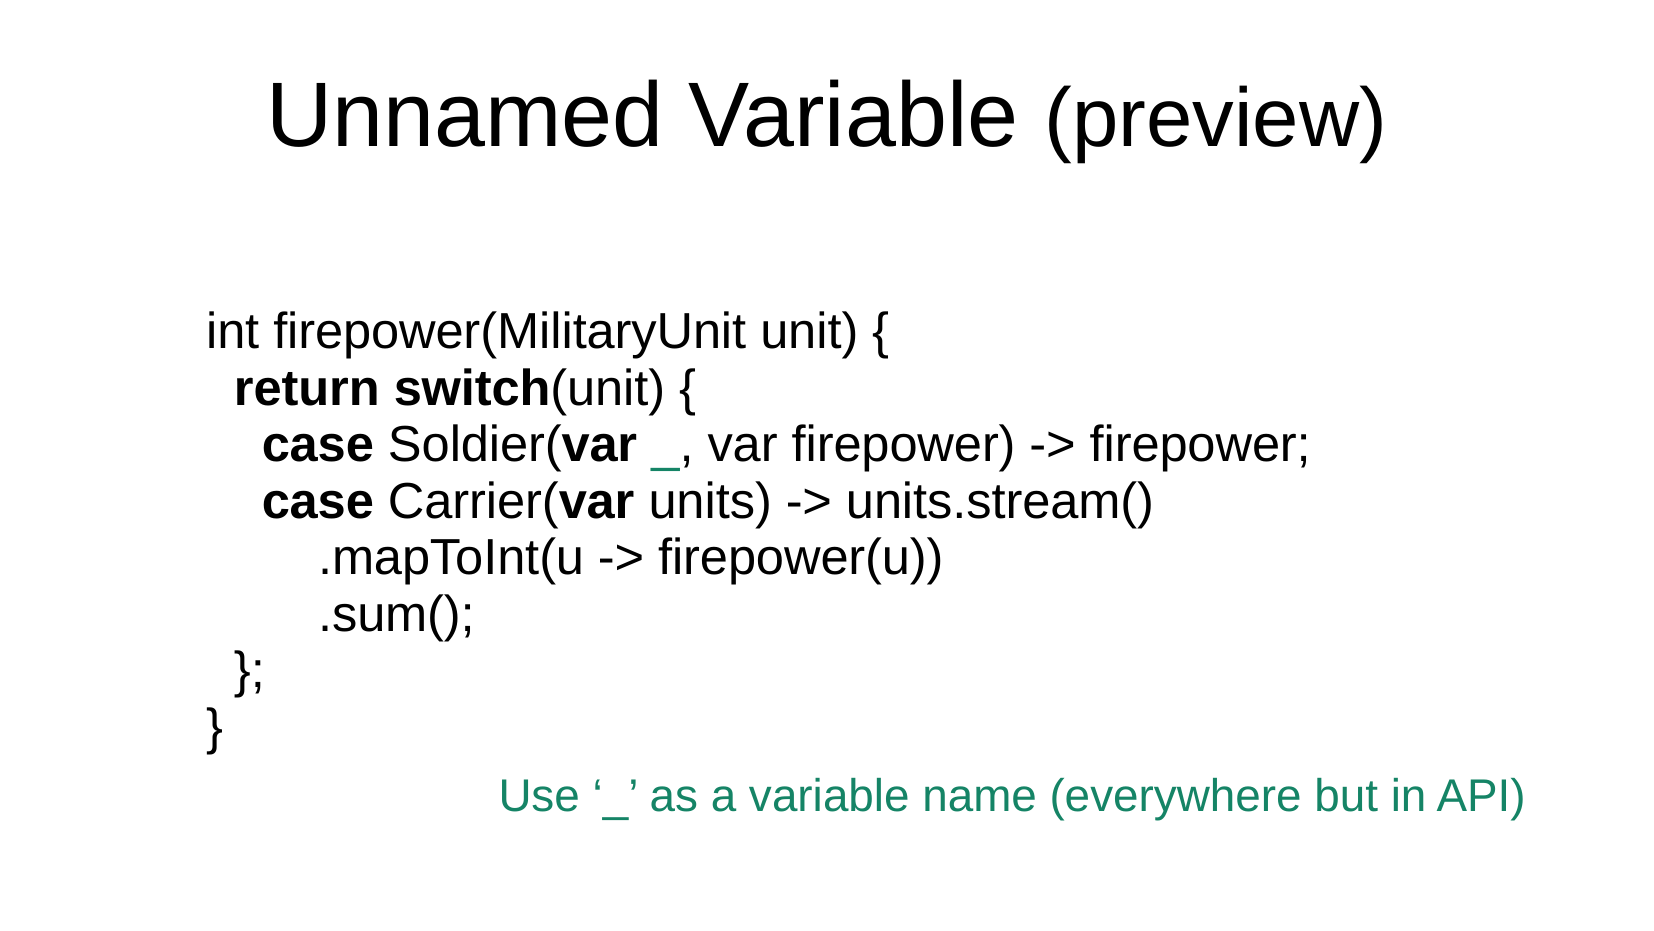

# Unnamed Variable (preview)
int firepower(MilitaryUnit unit) {
 return switch(unit) {
 case Soldier(var _, var firepower) -> firepower;
 case Carrier(var units) -> units.stream()
 .mapToInt(u -> firepower(u))
 .sum();
 };
}
Use ‘_’ as a variable name (everywhere but in API)